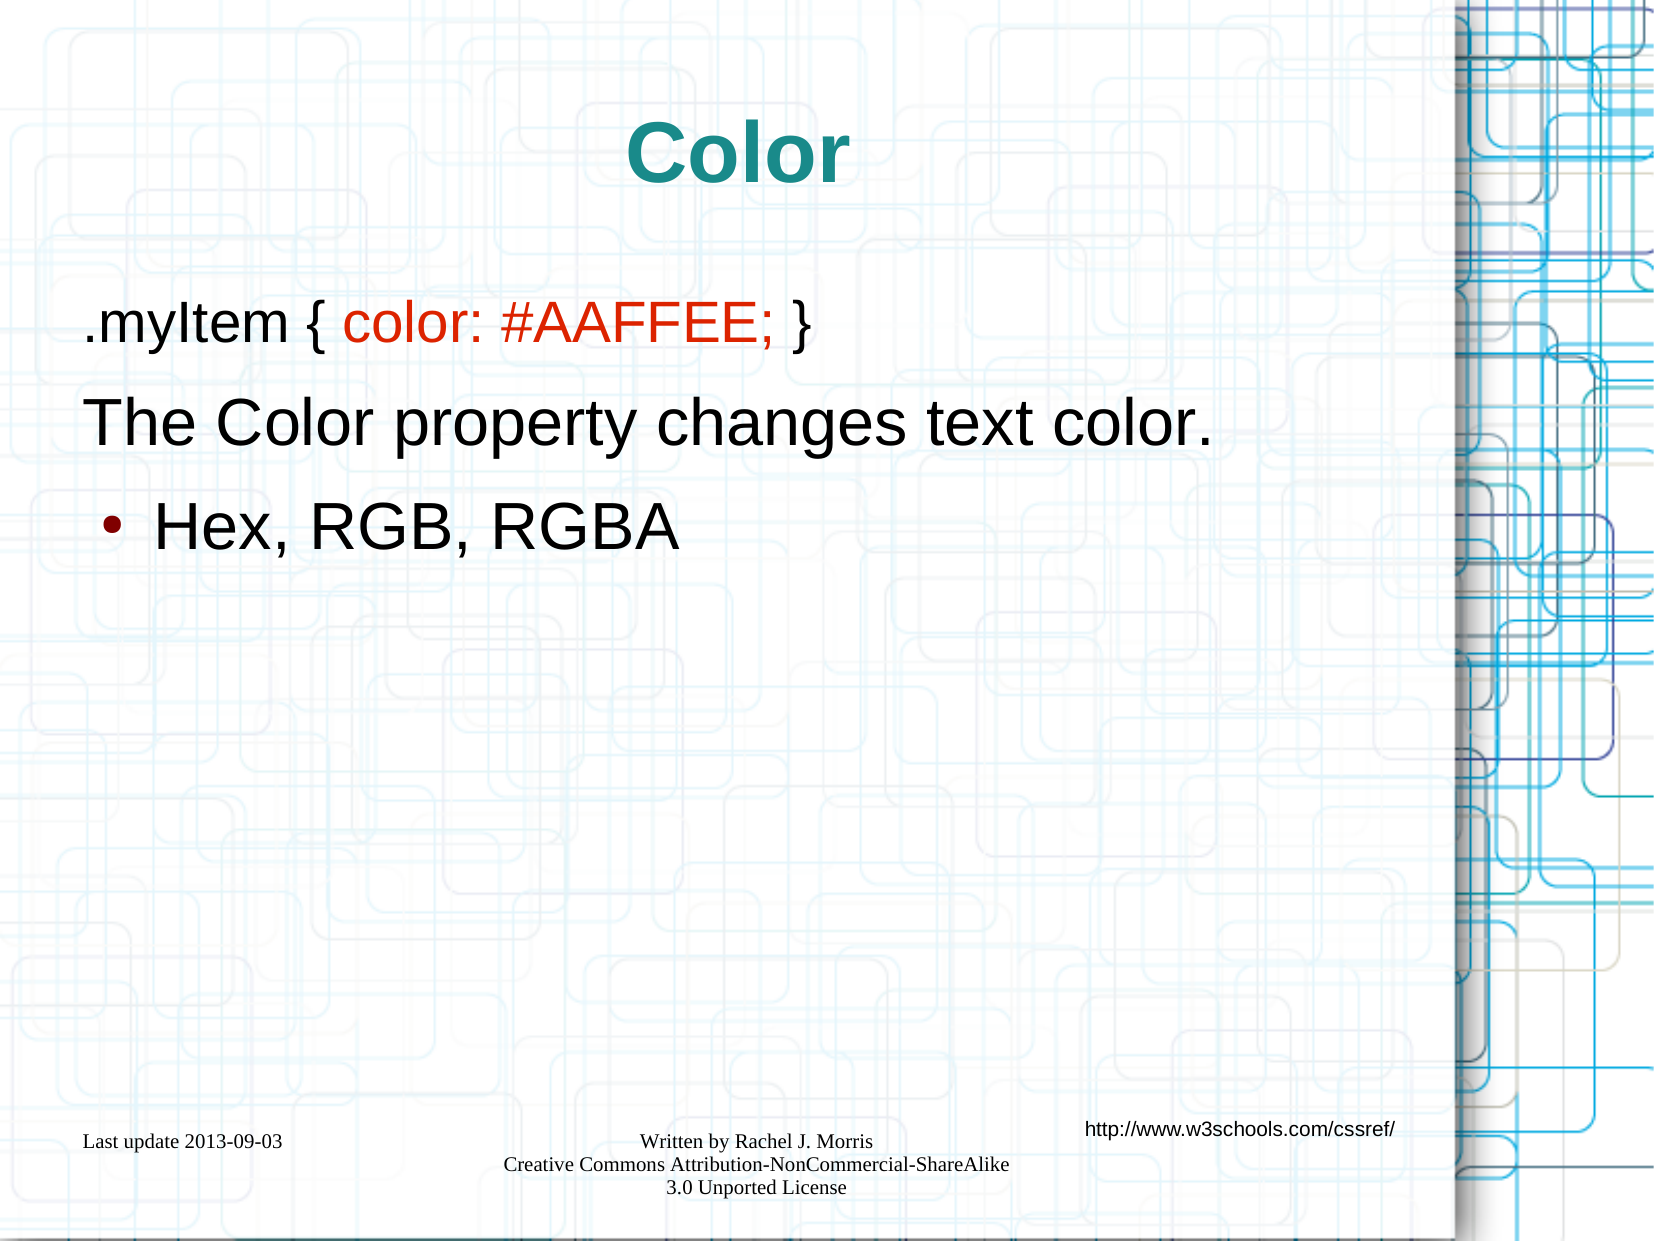

# Color
.myItem { color: #AAFFEE; }
The Color property changes text color.
Hex, RGB, RGBA
http://www.w3schools.com/cssref/